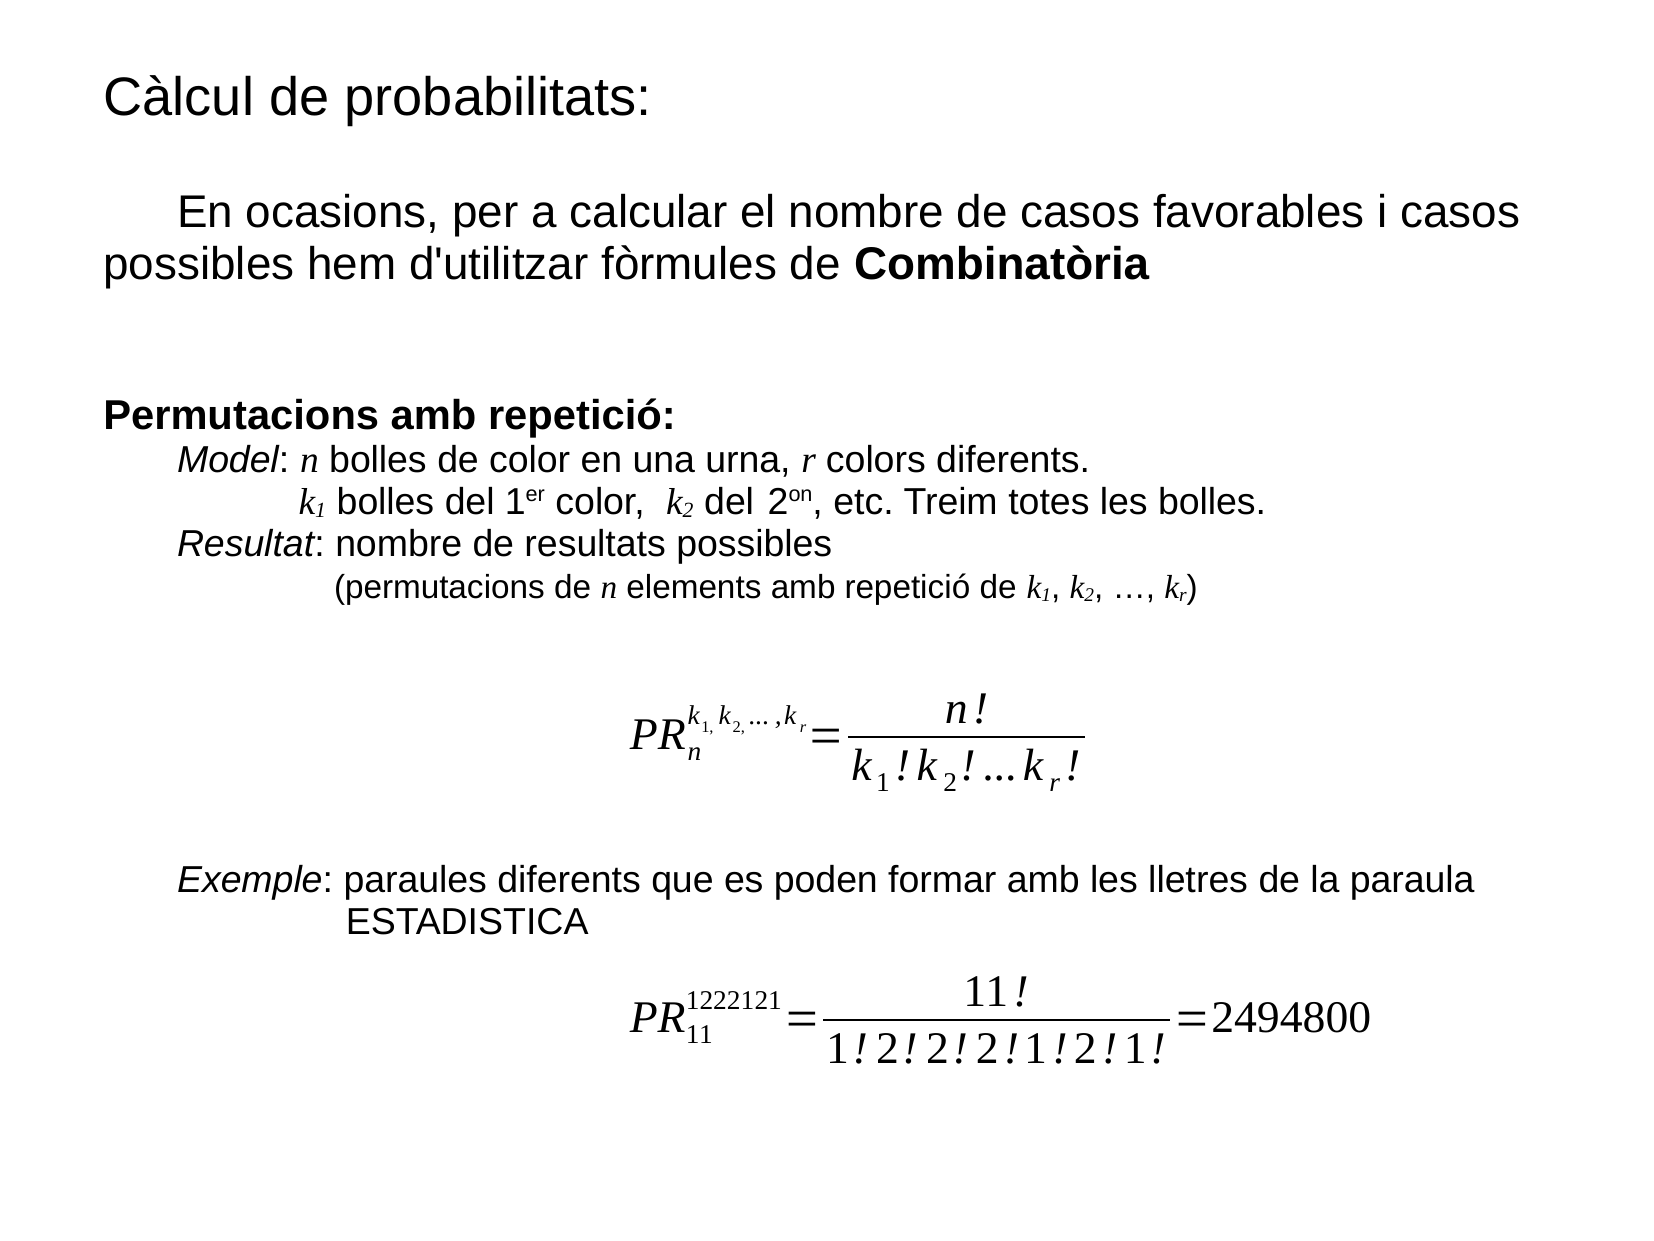

Càlcul de probabilitats:
	En ocasions, per a calcular el nombre de casos favorables i casos possibles hem d'utilitzar fòrmules de Combinatòria
Permutacions amb repetició:
	Model: n bolles de color en una urna, r colors diferents.
		 k1 bolles del 1er color, k2 del 	2on, etc. Treim totes les bolles.
	Resultat: nombre de resultats possibles
			 (permutacions de n elements amb repetició de k1, k2, …, kr)
	Exemple: paraules diferents que es poden formar amb les lletres de la paraula
 			 ESTADISTICA